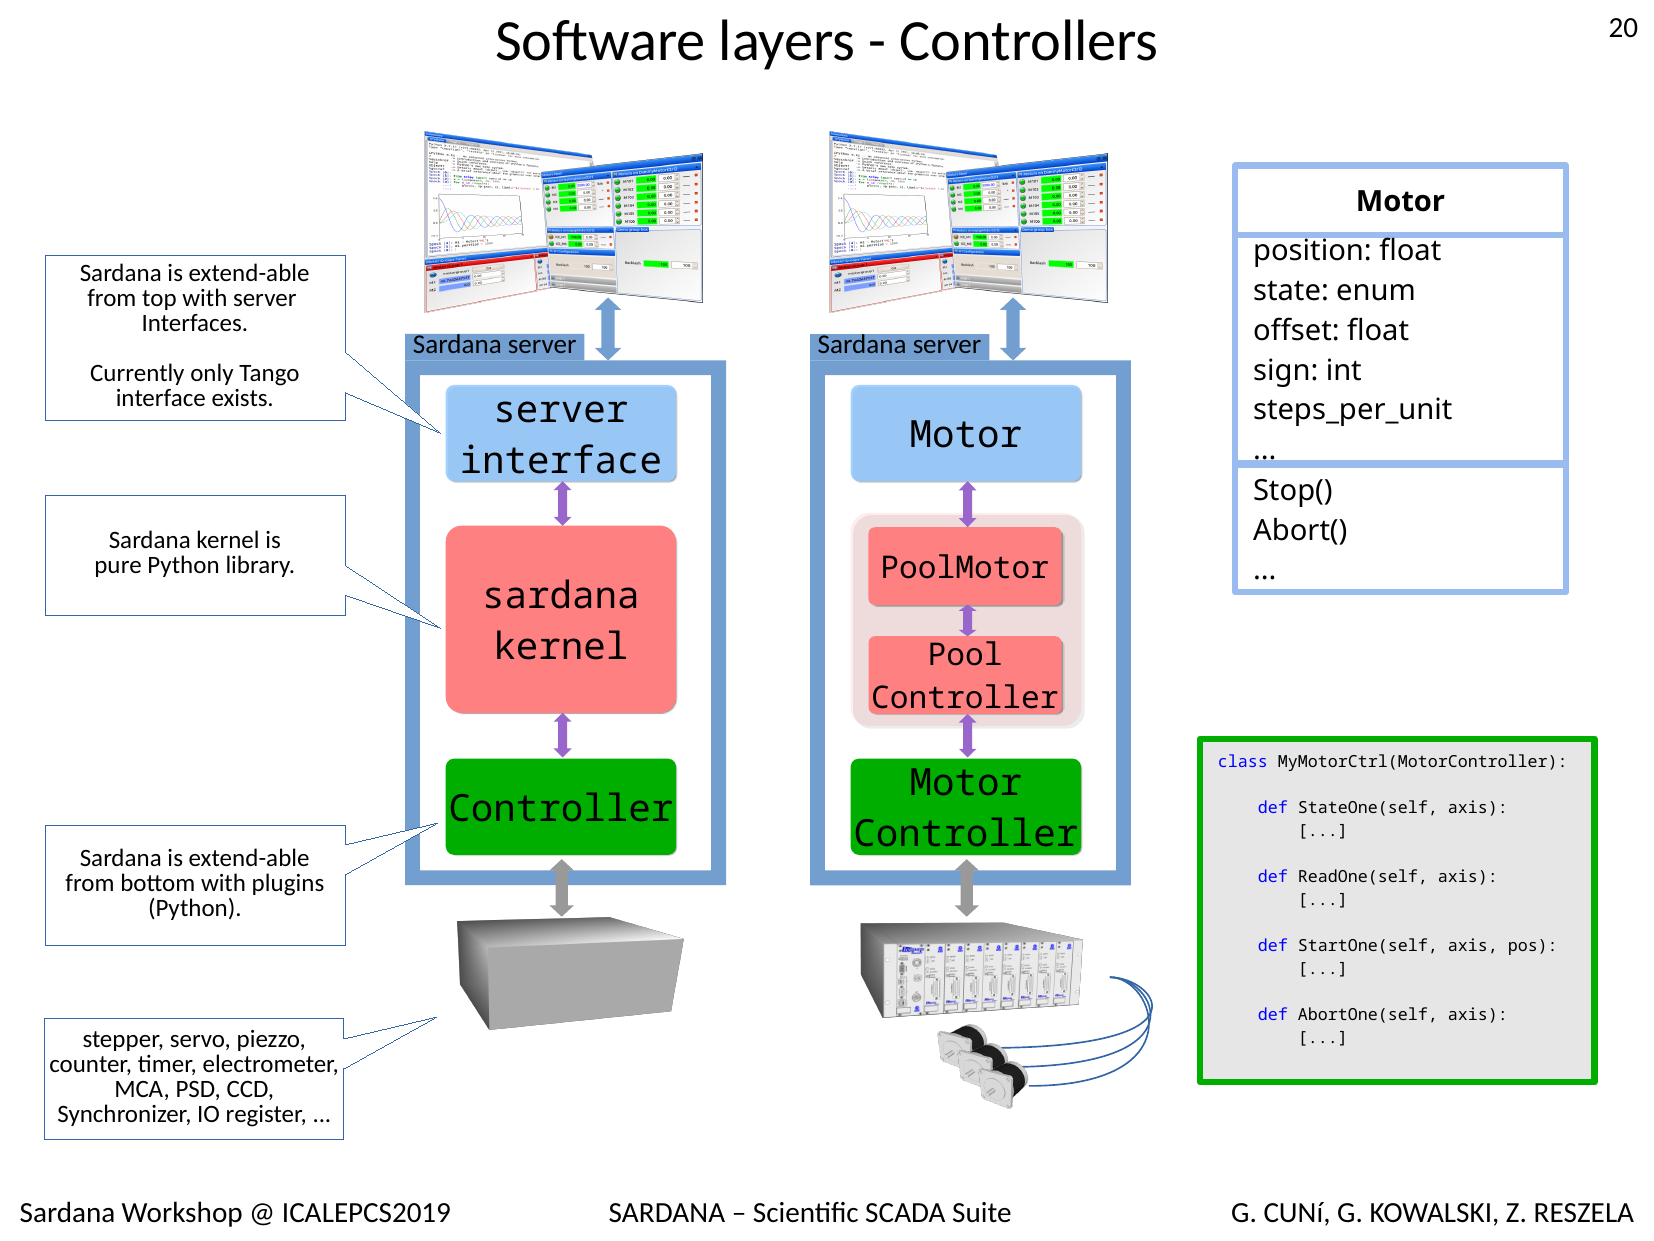

# Software layers - Controllers
20
Motor
position: float
state: enum
offset: float
sign: int
steps_per_unit
...
Stop()
Abort()
...
Sardana is extend-able
from top with server
Interfaces.
Currently only Tango
interface exists.
Sardana server
Sardana server
server
interface
Motor
Sardana kernel is
pure Python library.
sardana
kernel
PoolMotor
Pool
Controller
class MyMotorCtrl(MotorController):
 def StateOne(self, axis):
 [...]
 def ReadOne(self, axis):
 [...]
 def StartOne(self, axis, pos):
 [...]
 def AbortOne(self, axis):
 [...]
Controller
Motor
Controller
Sardana is extend-able
from bottom with plugins
(Python).
stepper, servo, piezzo,
counter, timer, electrometer,
MCA, PSD, CCD,
Synchronizer, IO register, ...